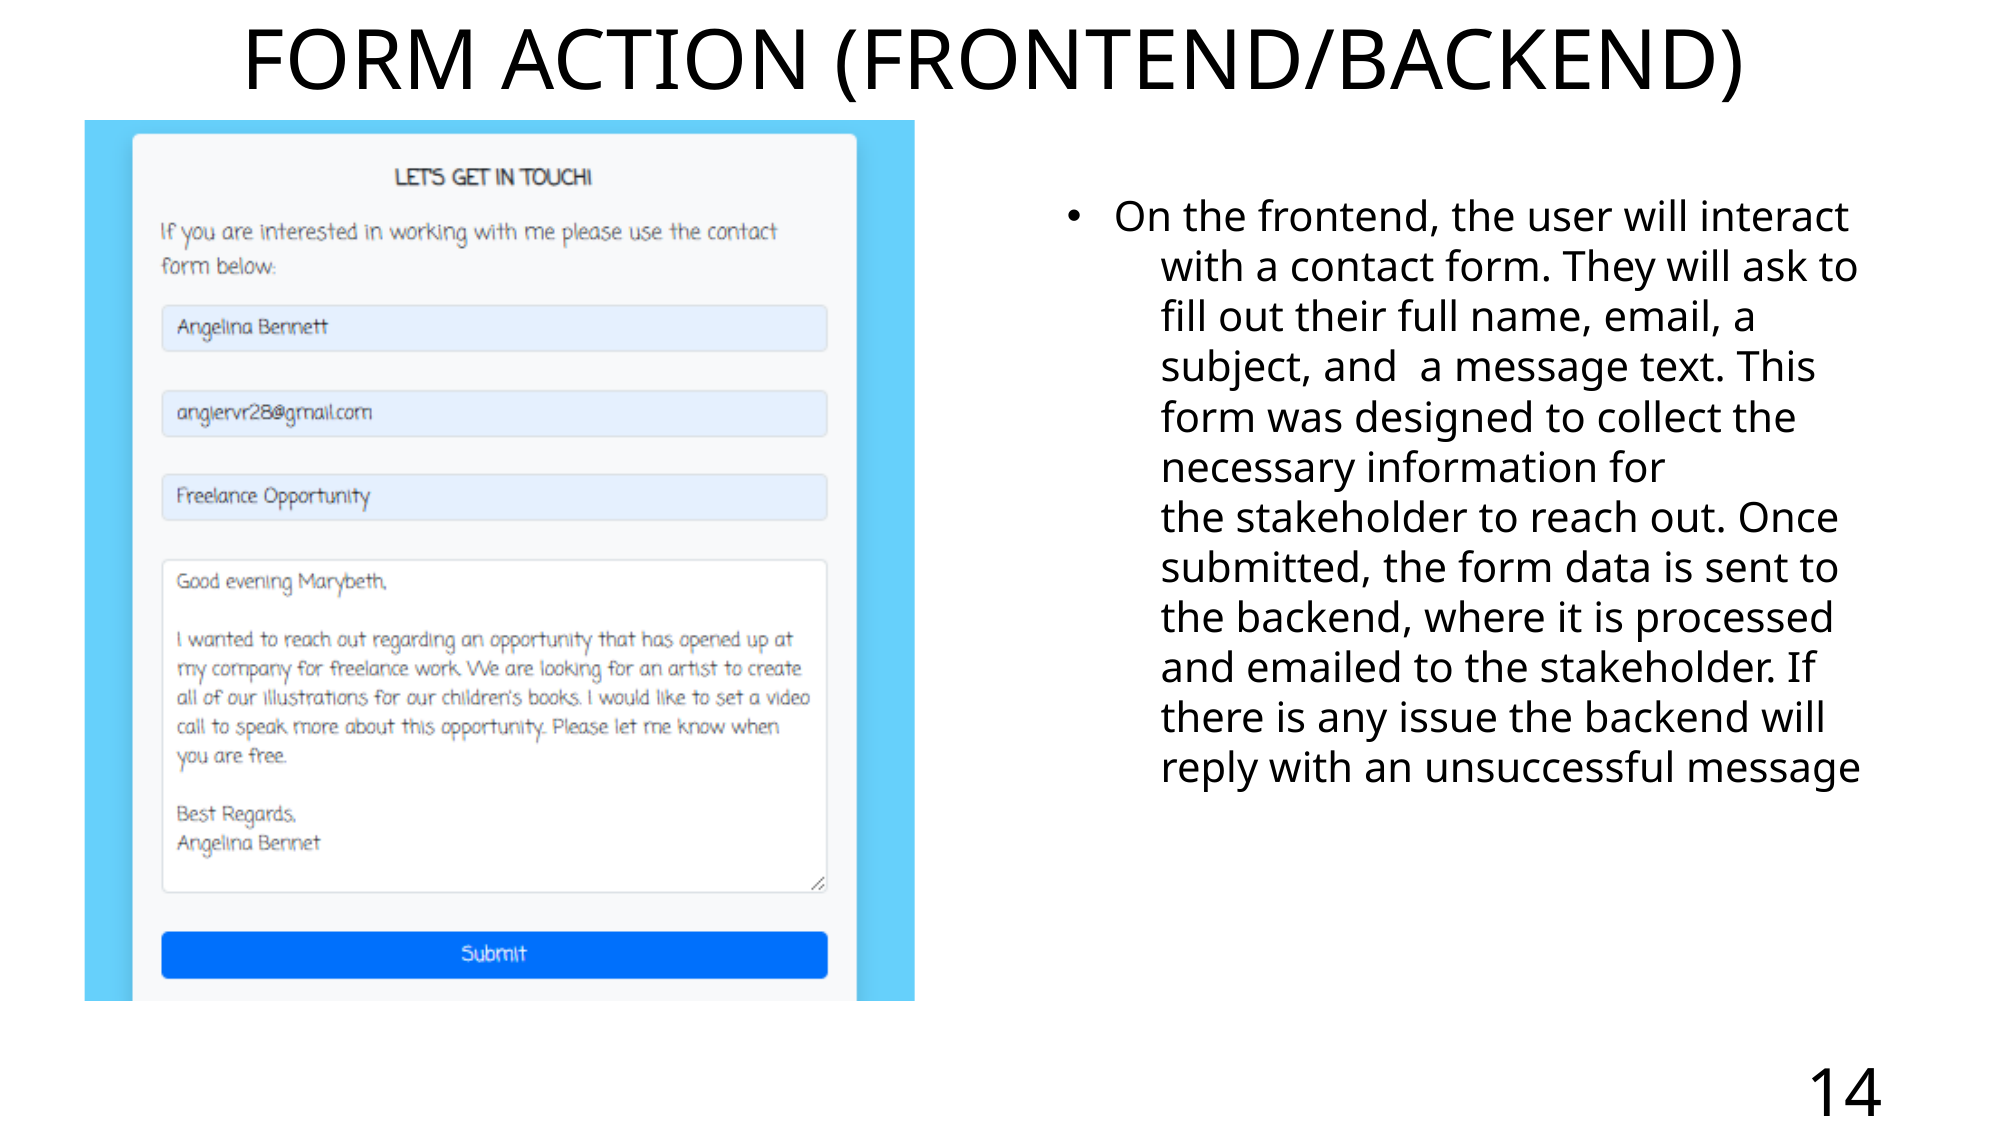

# FORM ACTION (FRONTEND/BACKEND)
On the frontend, the user will interact with a contact form. They will ask to fill out their full name, email, a subject, and a message text. This form was designed to collect the necessary information for the stakeholder to reach out. Once submitted, the form data is sent to the backend, where it is processed and emailed to the stakeholder. If there is any issue the backend will reply with an unsuccessful message
14